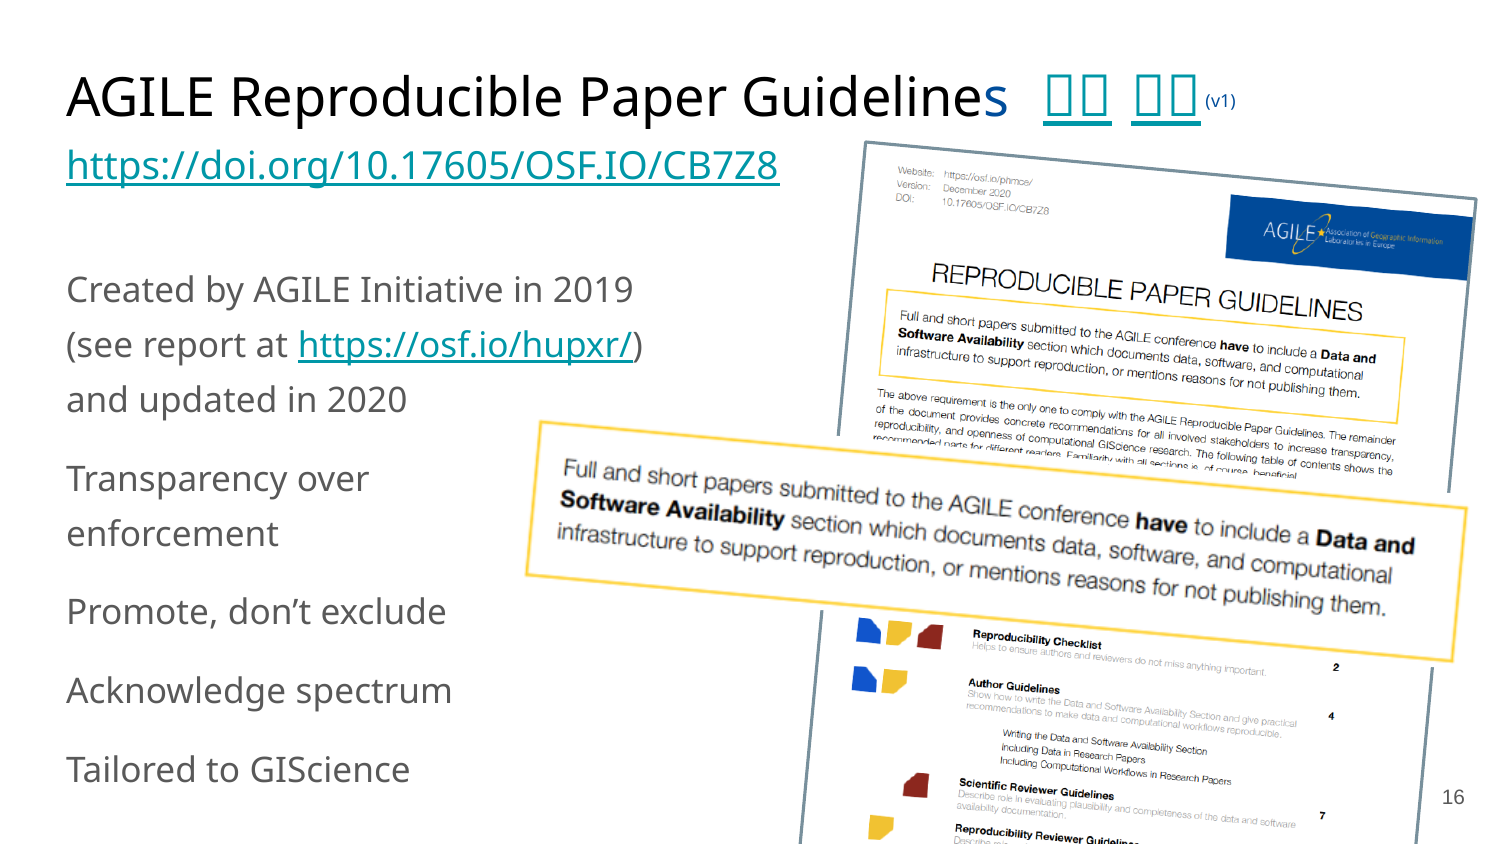

# AGILE Reproducible Paper Guidelines 		🇬🇧 🇪🇸 (v1) https://doi.org/10.17605/OSF.IO/CB7Z8
Created by AGILE Initiative in 2019
(see report at https://osf.io/hupxr/)
and updated in 2020
Transparency over
enforcement
Promote, don’t exclude
Acknowledge spectrum
Tailored to GIScience